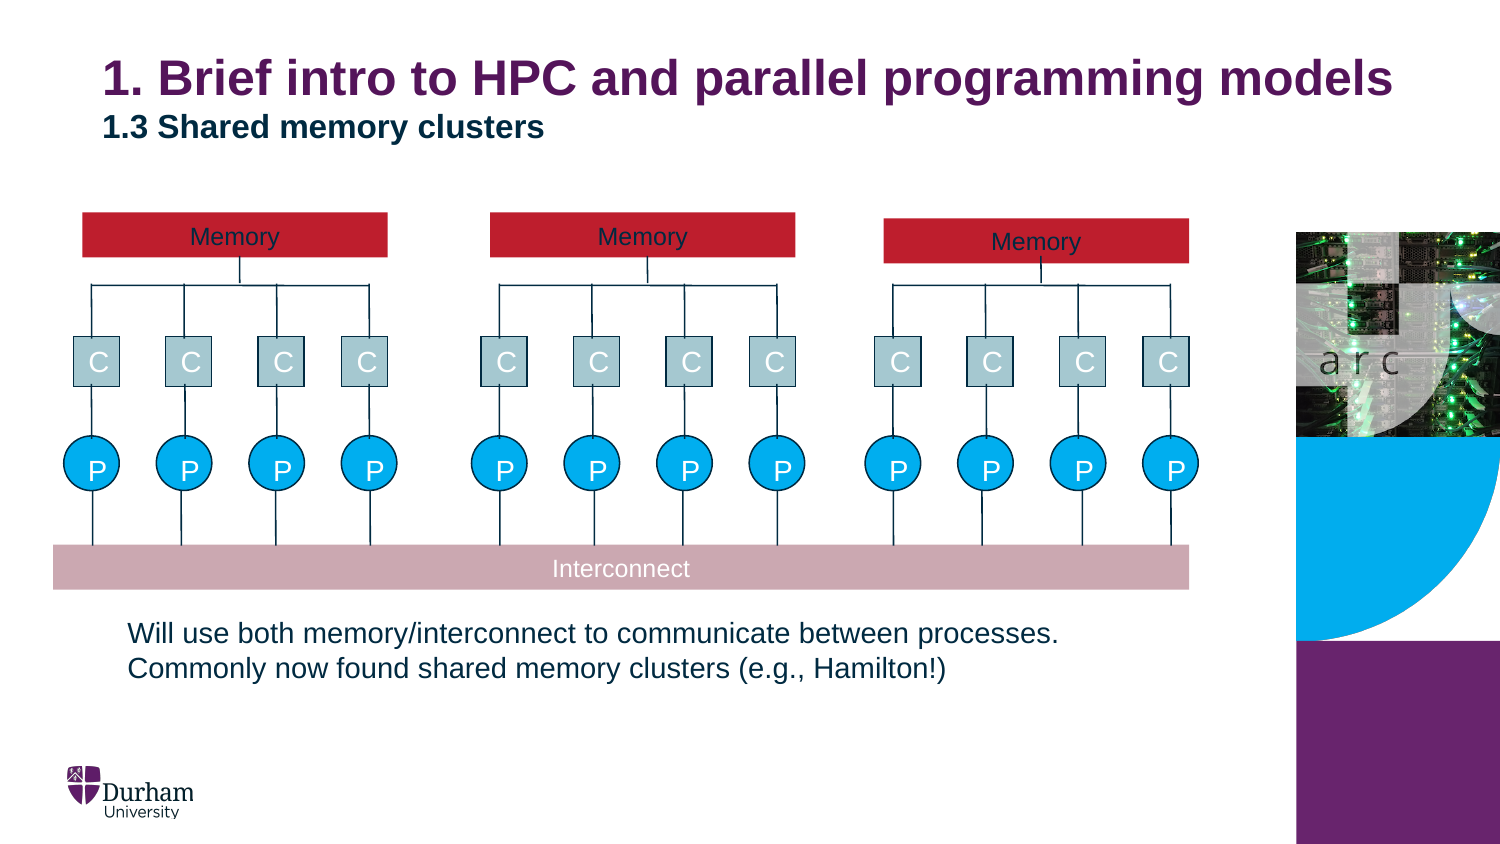

# 1. Brief intro to HPC and parallel programming models 1.3 Shared memory clusters
Memory
C
C
C
C
P
P
P
P
Memory
C
C
C
C
P
P
P
P
Memory
C
C
C
C
P
P
P
P
Interconnect
Will use both memory/interconnect to communicate between processes.
Commonly now found shared memory clusters (e.g., Hamilton!)